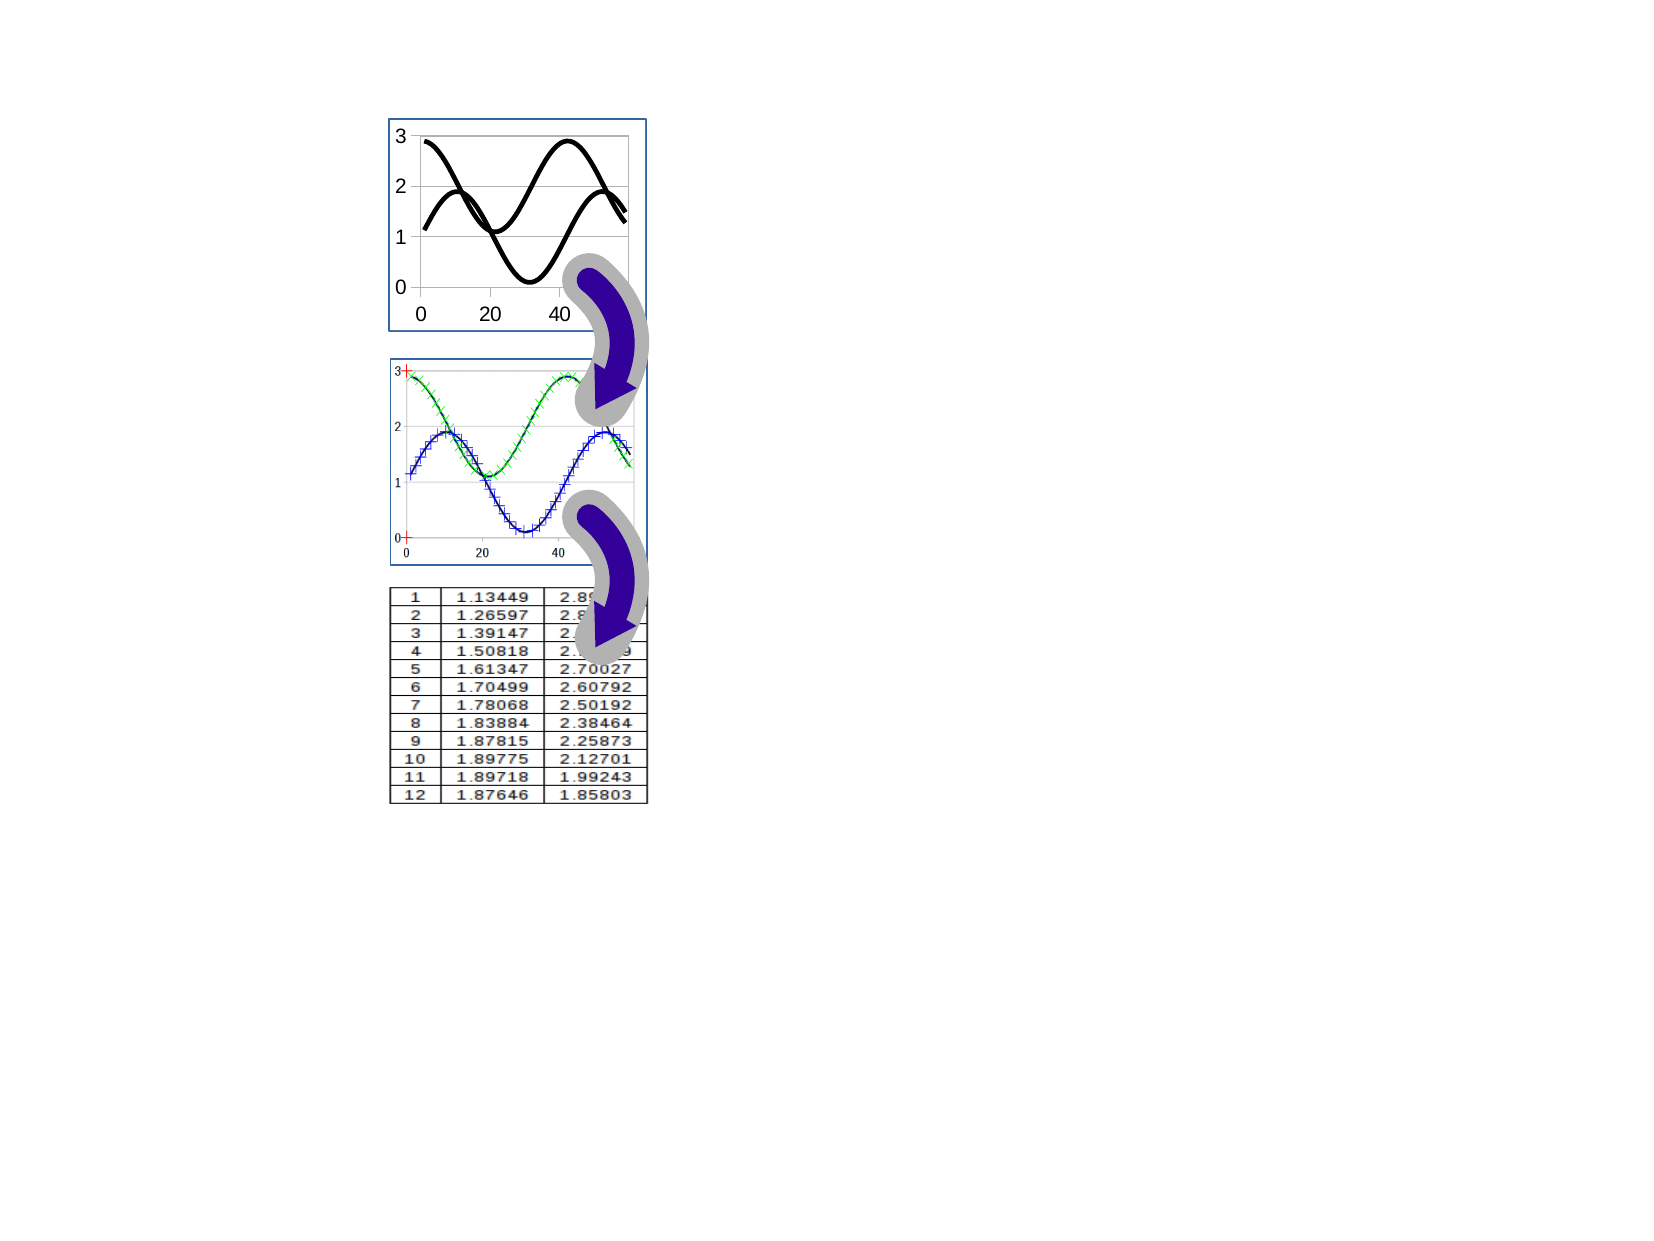

### Chart
| Category | Column C | Column D |
|---|---|---|